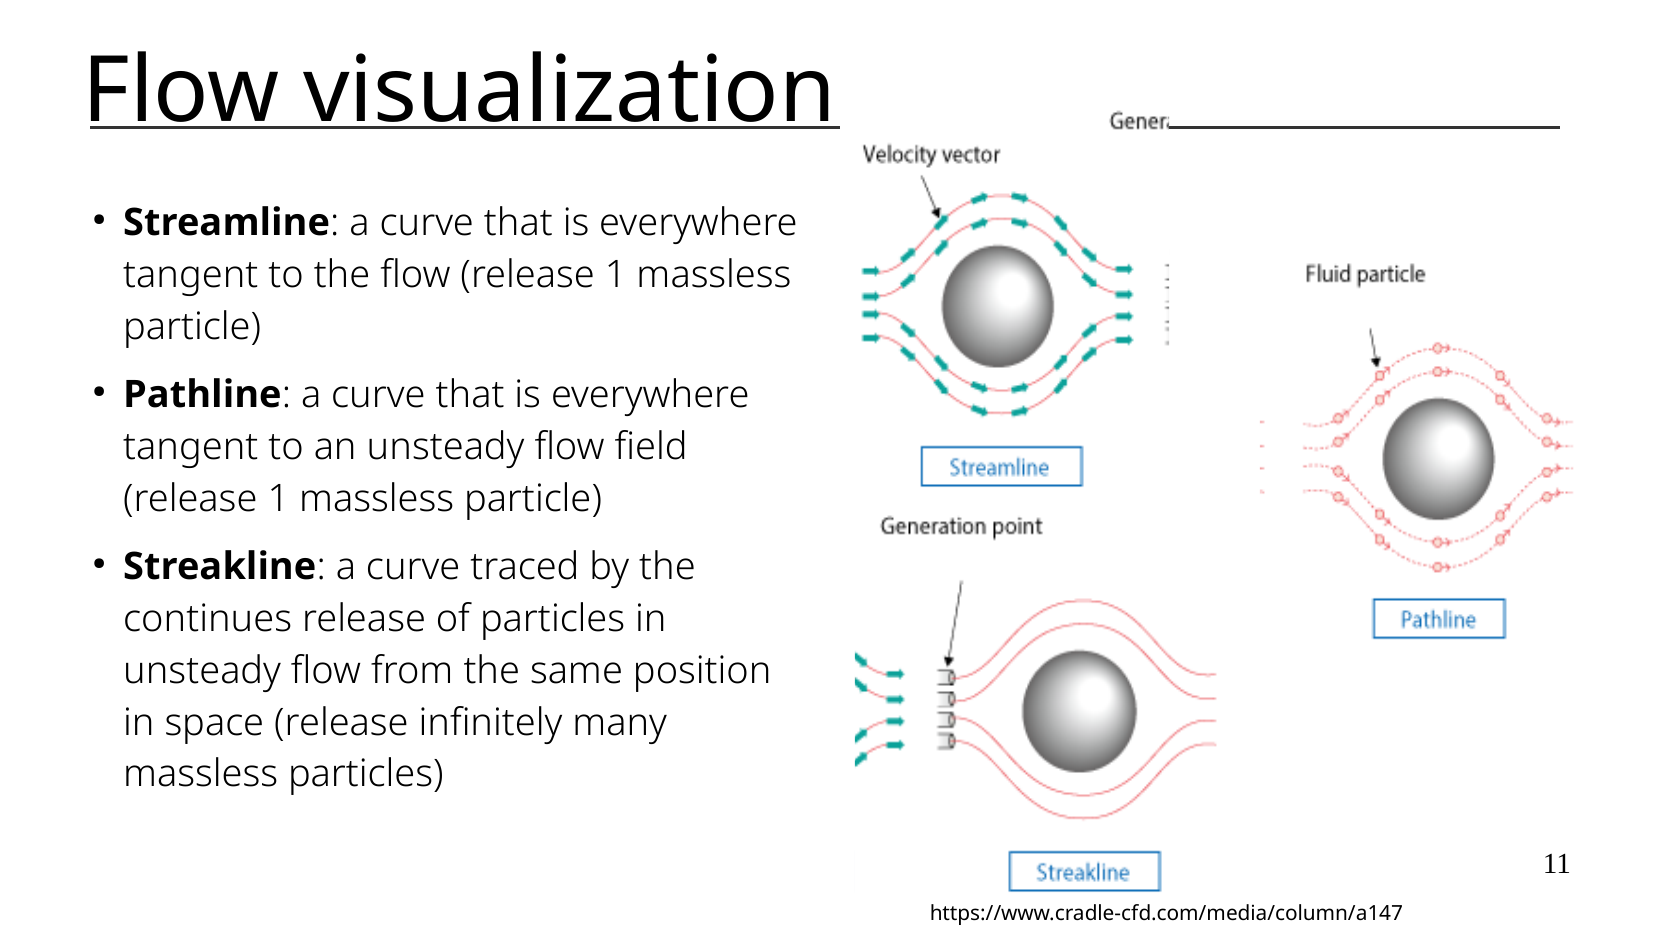

# Flow visualization
Streamline: a curve that is everywhere tangent to the flow (release 1 massless particle)
Pathline: a curve that is everywhere tangent to an unsteady flow field (release 1 massless particle)
Streakline: a curve traced by the continues release of particles in unsteady flow from the same position in space (release infinitely many massless particles)
11
https://www.cradle-cfd.com/media/column/a147